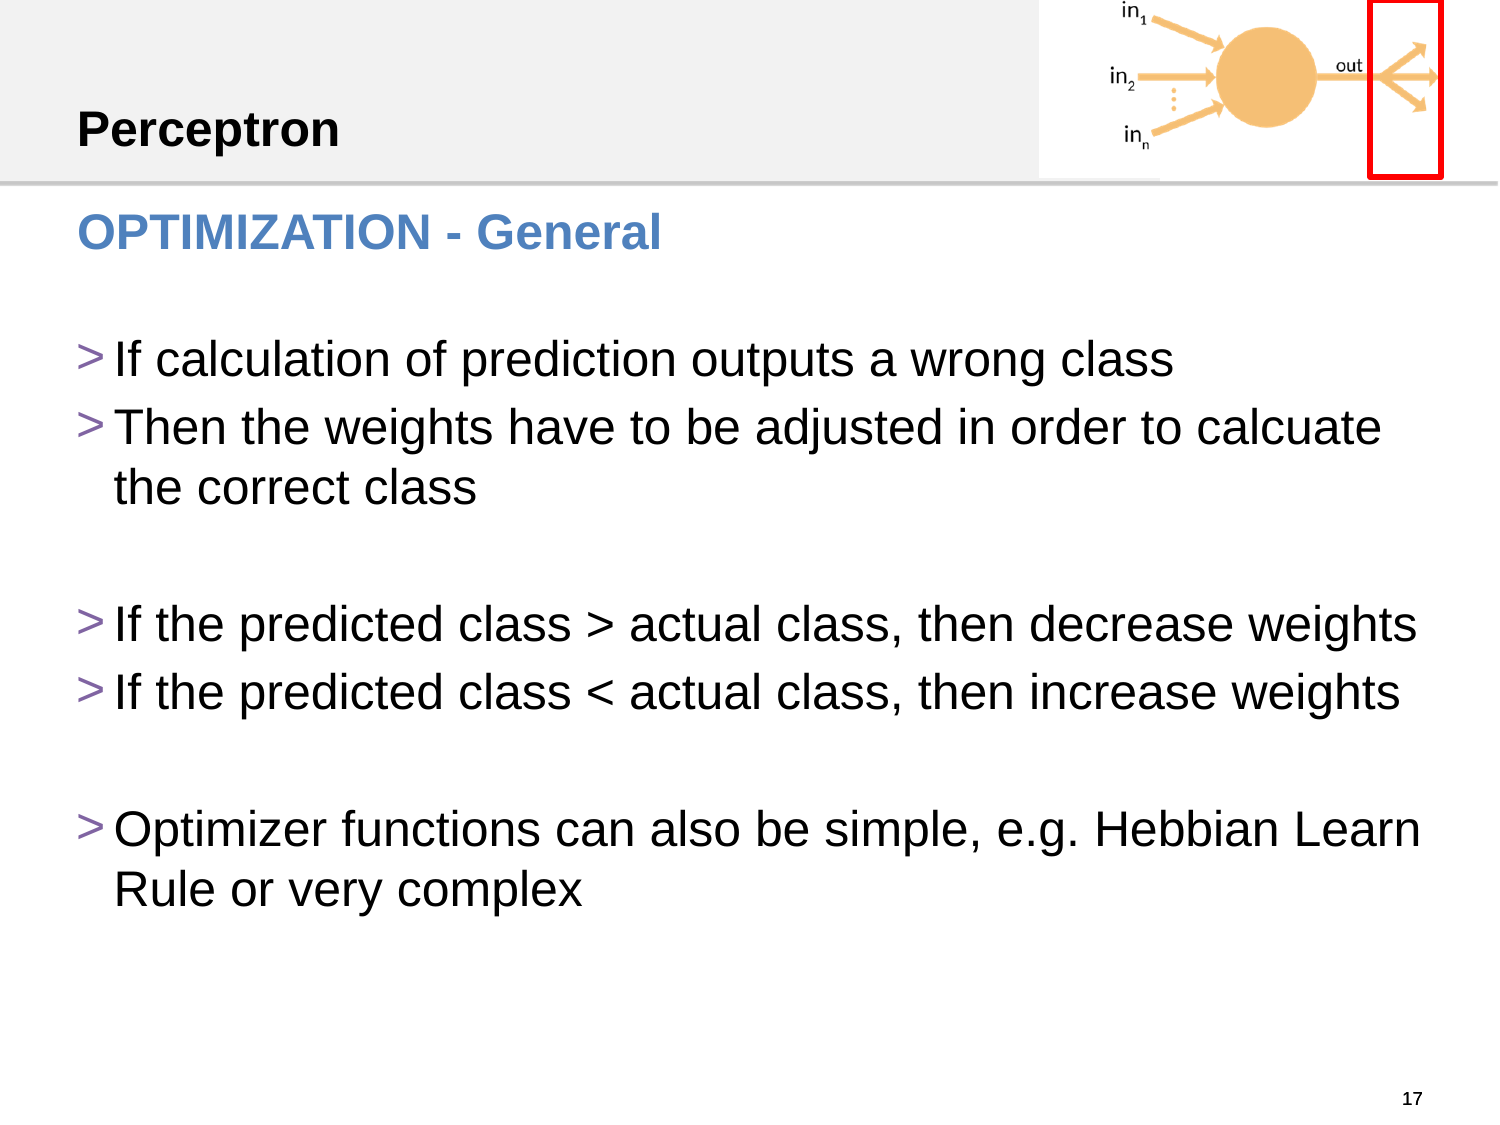

Perceptron
OPTIMIZATION - General
# If calculation of prediction outputs a wrong class
Then the weights have to be adjusted in order to calcuate the correct class
If the predicted class > actual class, then decrease weights
If the predicted class < actual class, then increase weights
Optimizer functions can also be simple, e.g. Hebbian Learn Rule or very complex